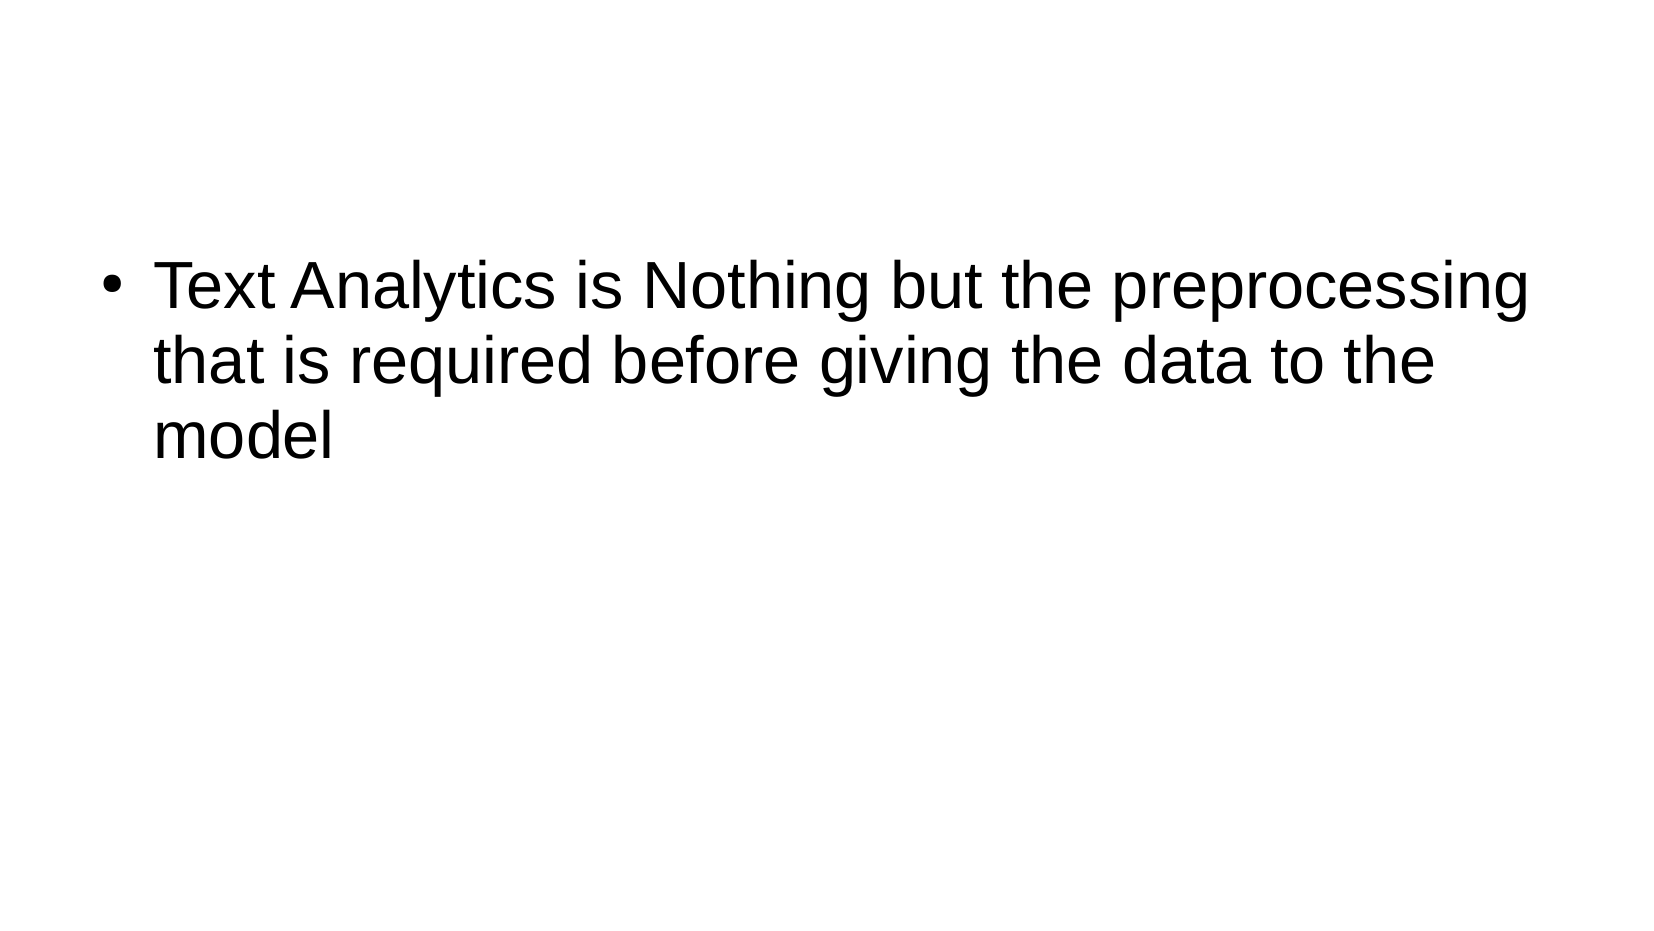

# Text Analytics is Nothing but the preprocessing that is required before giving the data to the model